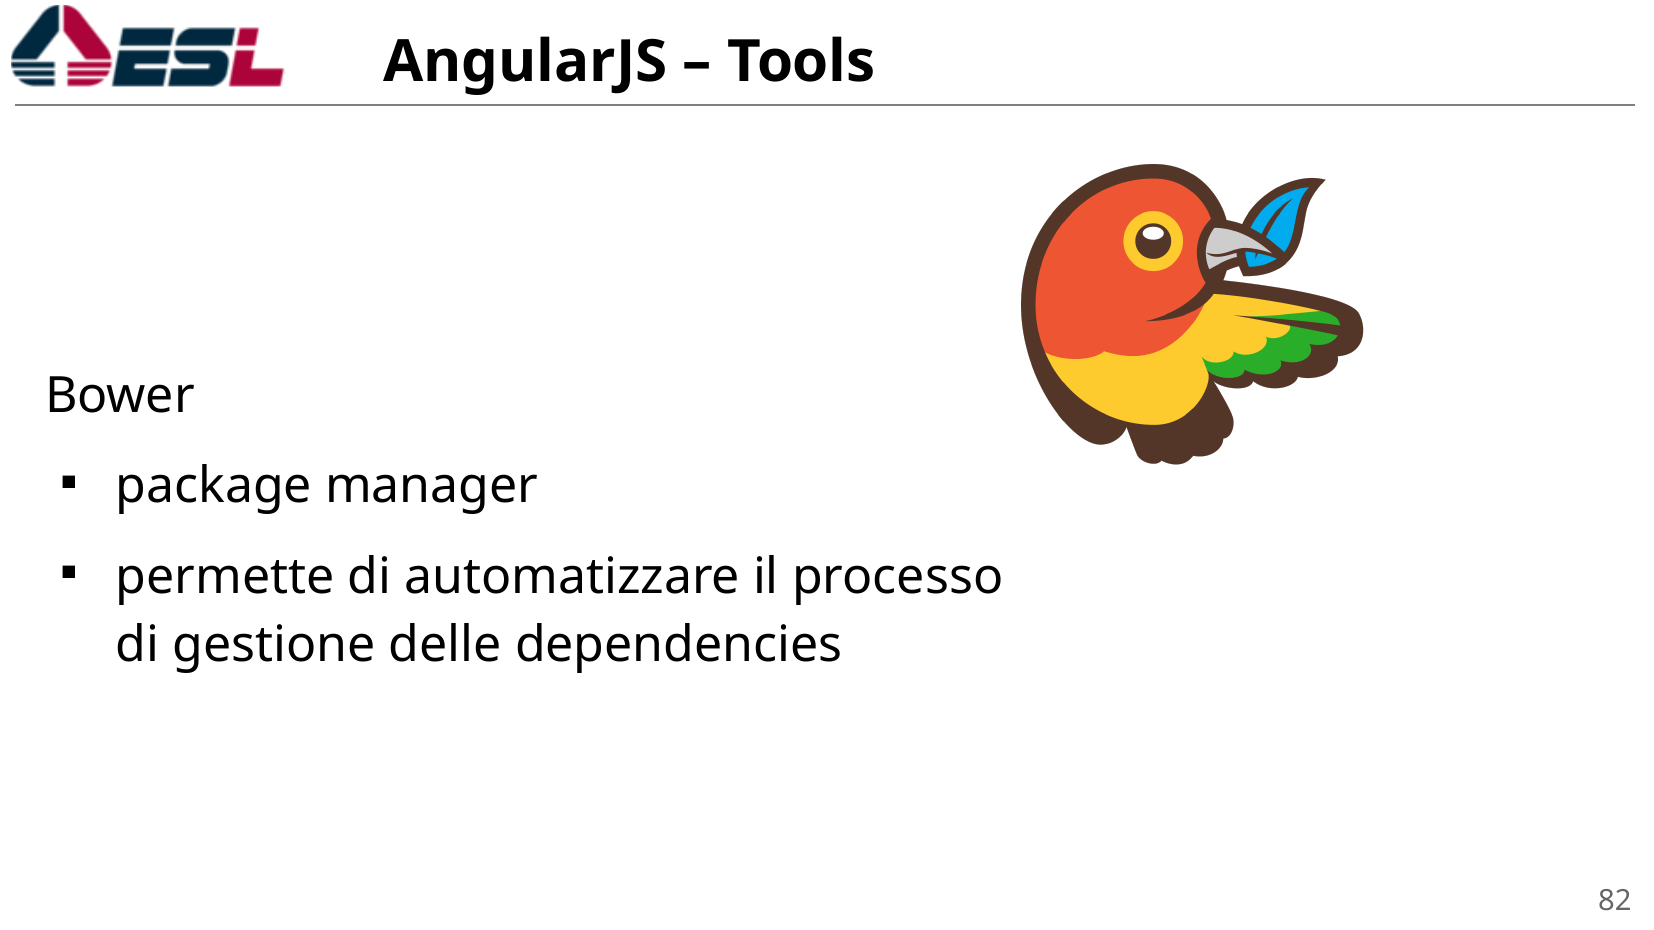

# AngularJS – Tools
Bower
package manager
permette di automatizzare il processo di gestione delle dependencies